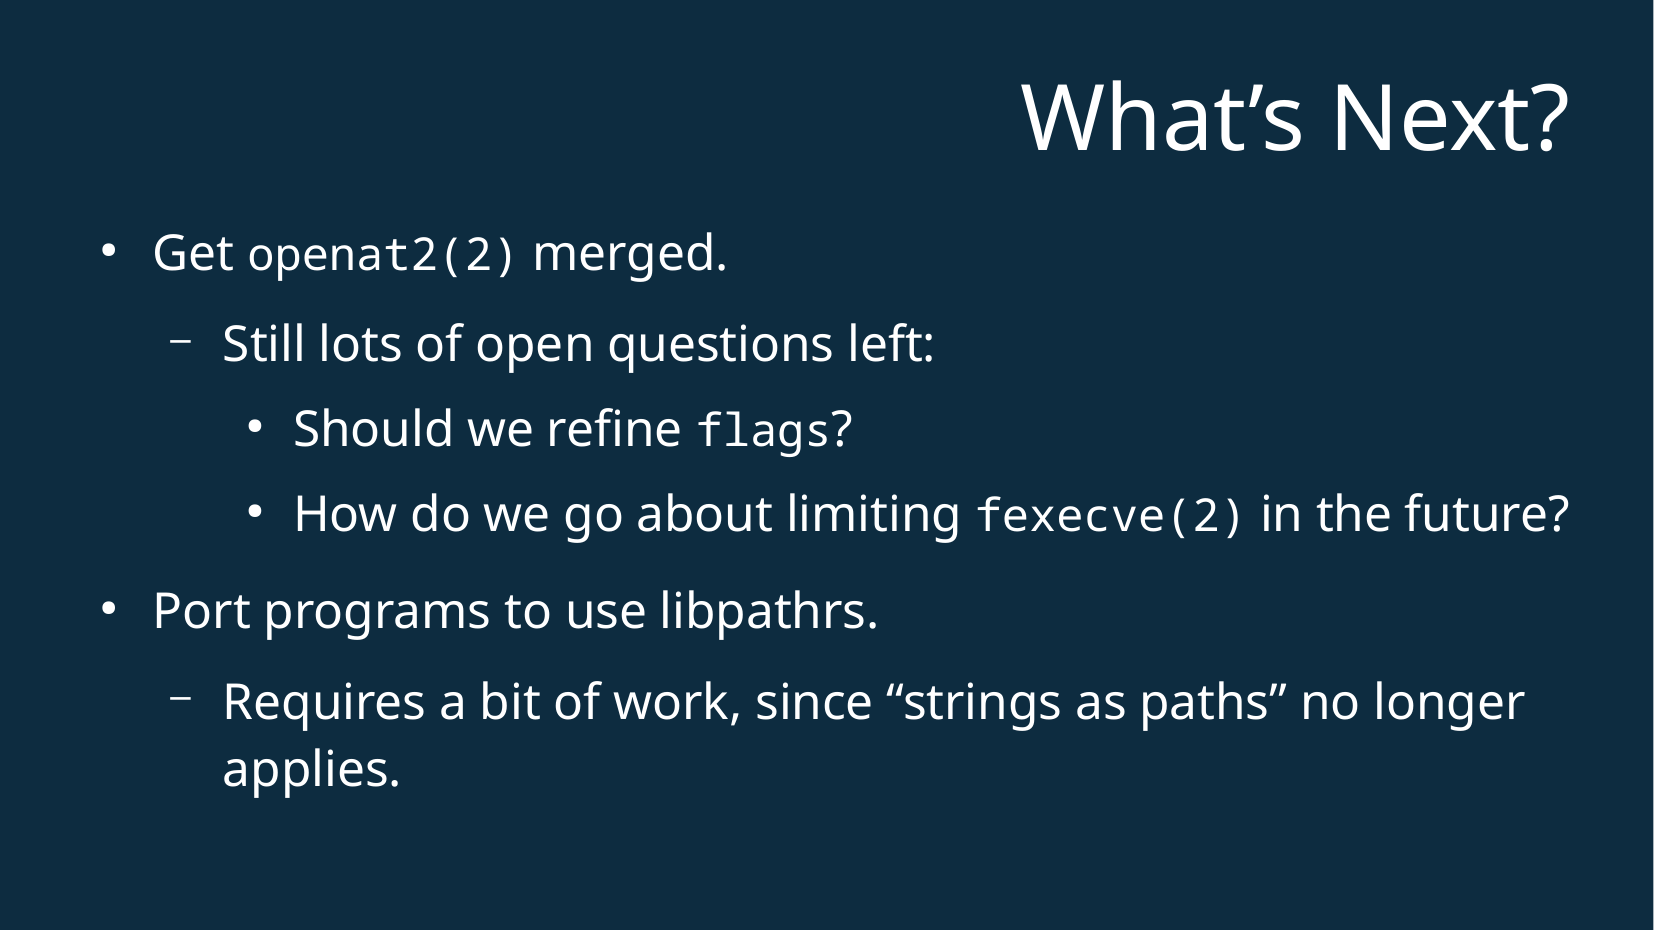

# What’s Next?
Get openat2(2) merged.
Still lots of open questions left:
Should we refine flags?
How do we go about limiting fexecve(2) in the future?
Port programs to use libpathrs.
Requires a bit of work, since “strings as paths” no longer applies.